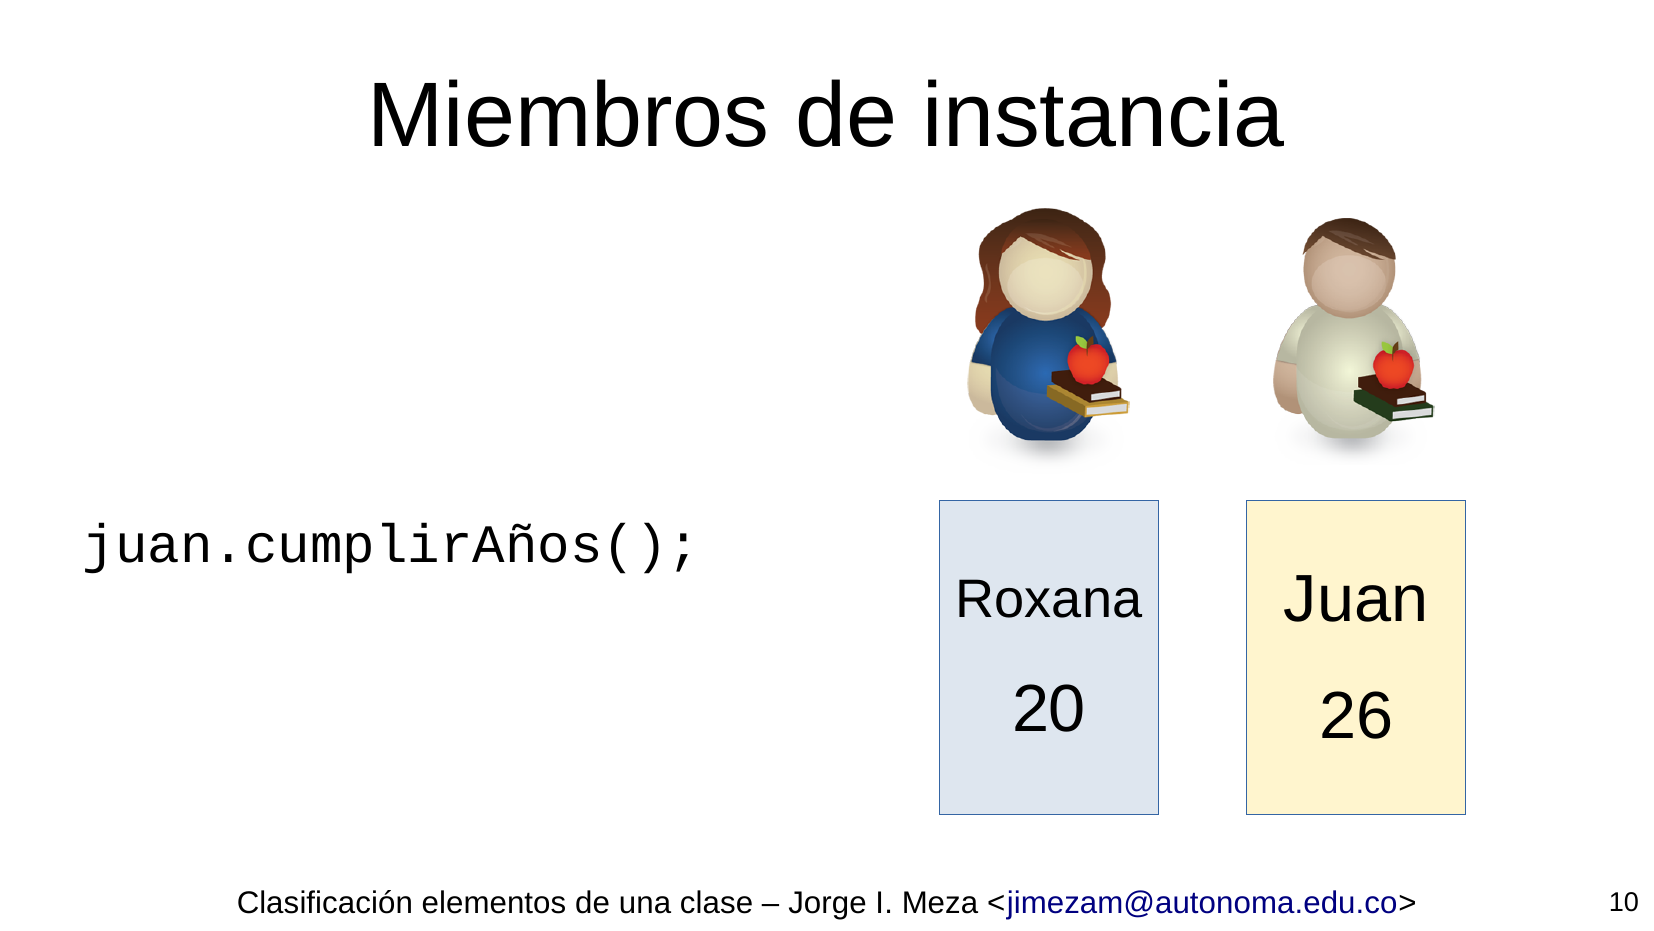

# Miembros de instancia
juan.cumplirAños();
Roxana
20
Juan
26